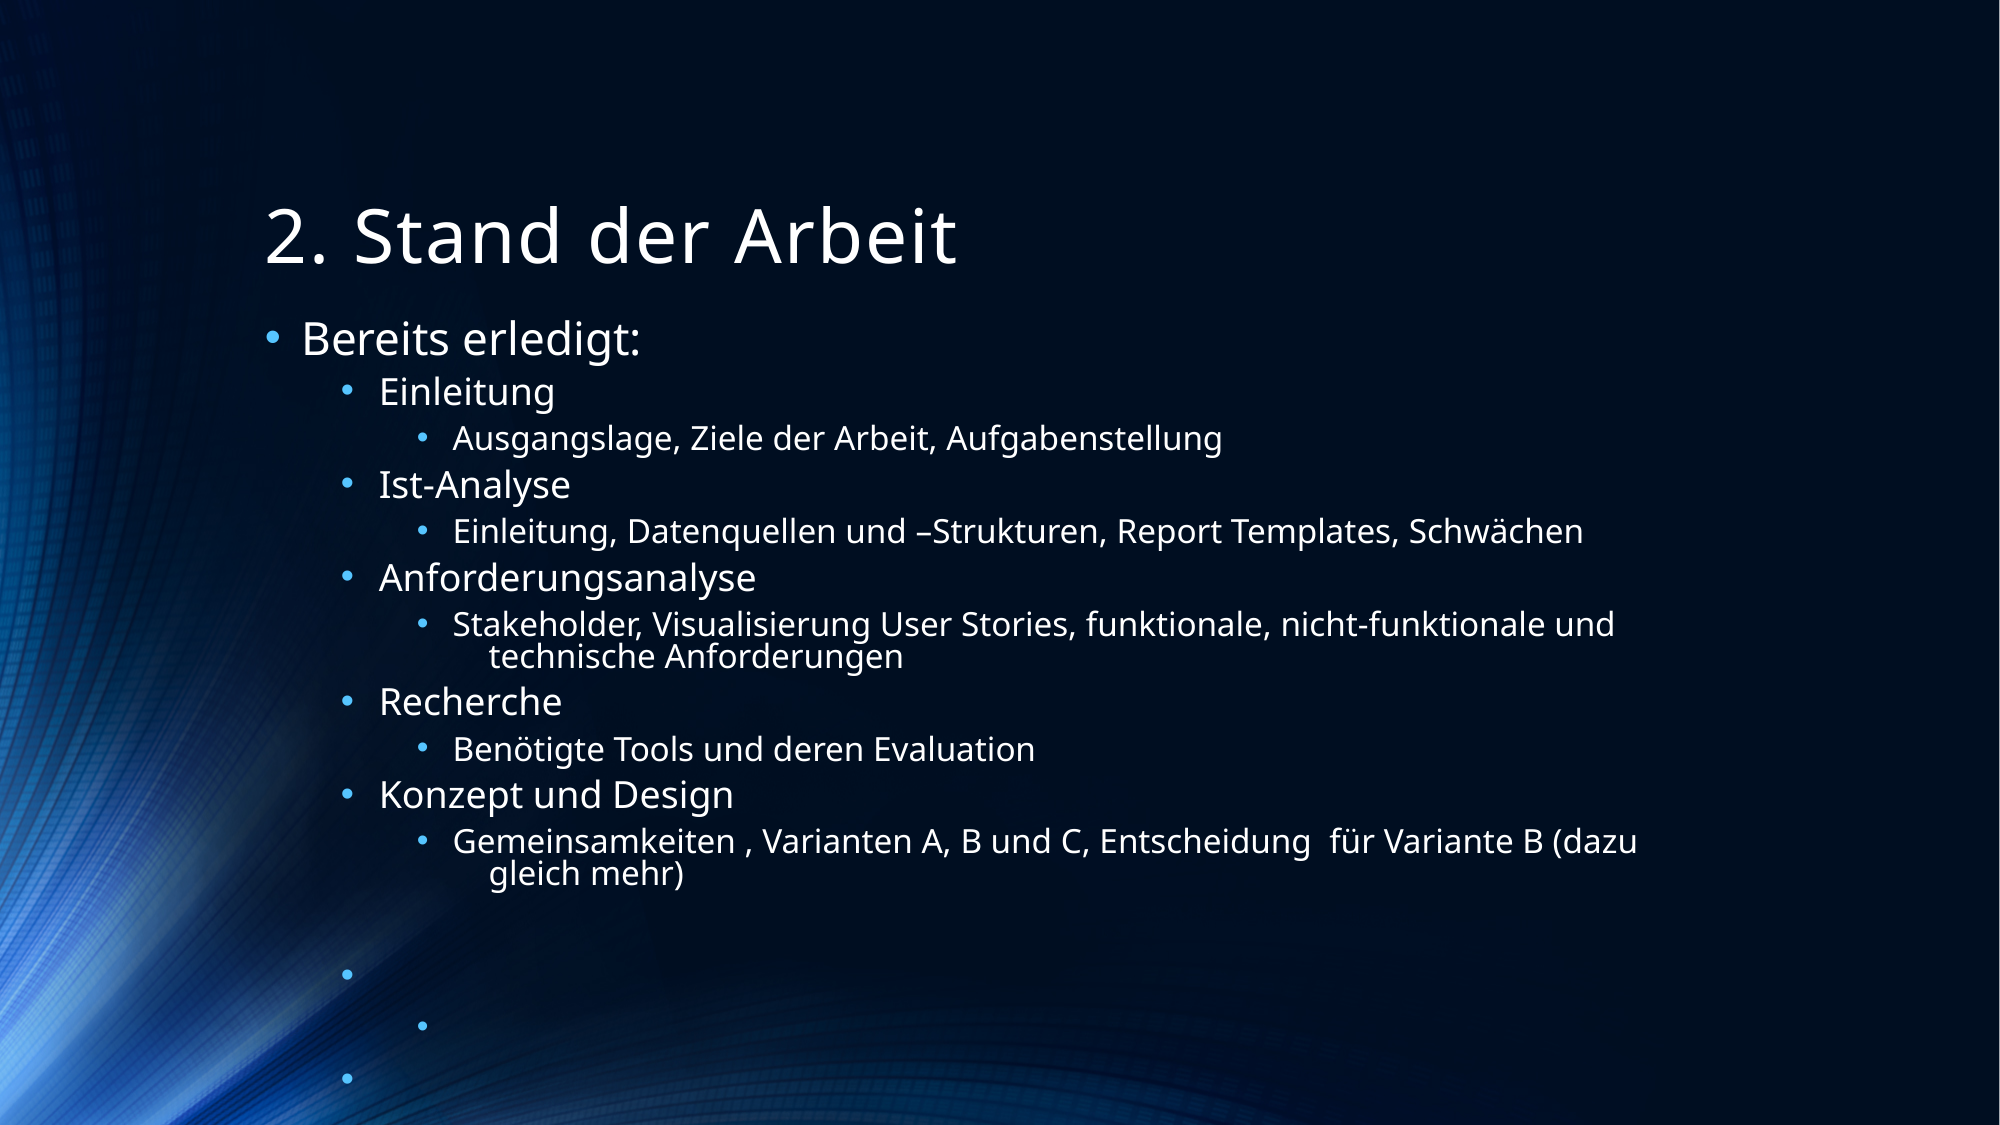

# 2. Stand der Arbeit
Bereits erledigt:
Einleitung
Ausgangslage, Ziele der Arbeit, Aufgabenstellung
Ist-Analyse
Einleitung, Datenquellen und –Strukturen, Report Templates, Schwächen
Anforderungsanalyse
Stakeholder, Visualisierung User Stories, funktionale, nicht-funktionale und technische Anforderungen
Recherche
Benötigte Tools und deren Evaluation
Konzept und Design
Gemeinsamkeiten , Varianten A, B und C, Entscheidung für Variante B (dazu gleich mehr)